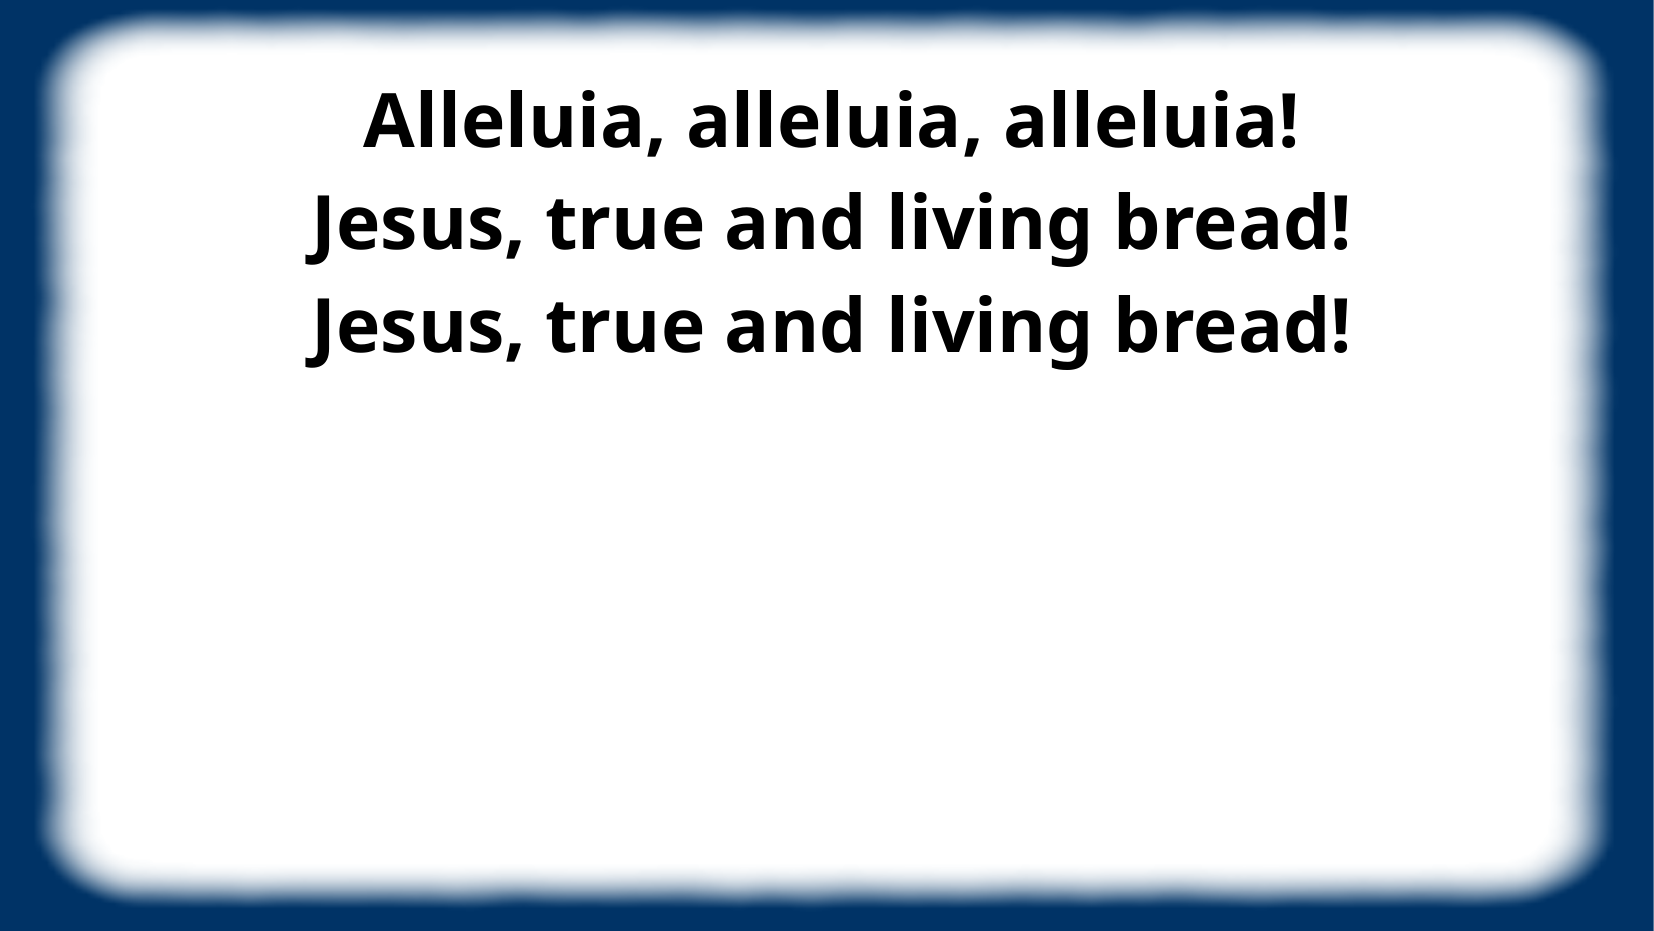

Alleluia, alleluia, alleluia!
Jesus, true and living bread!
Jesus, true and living bread!